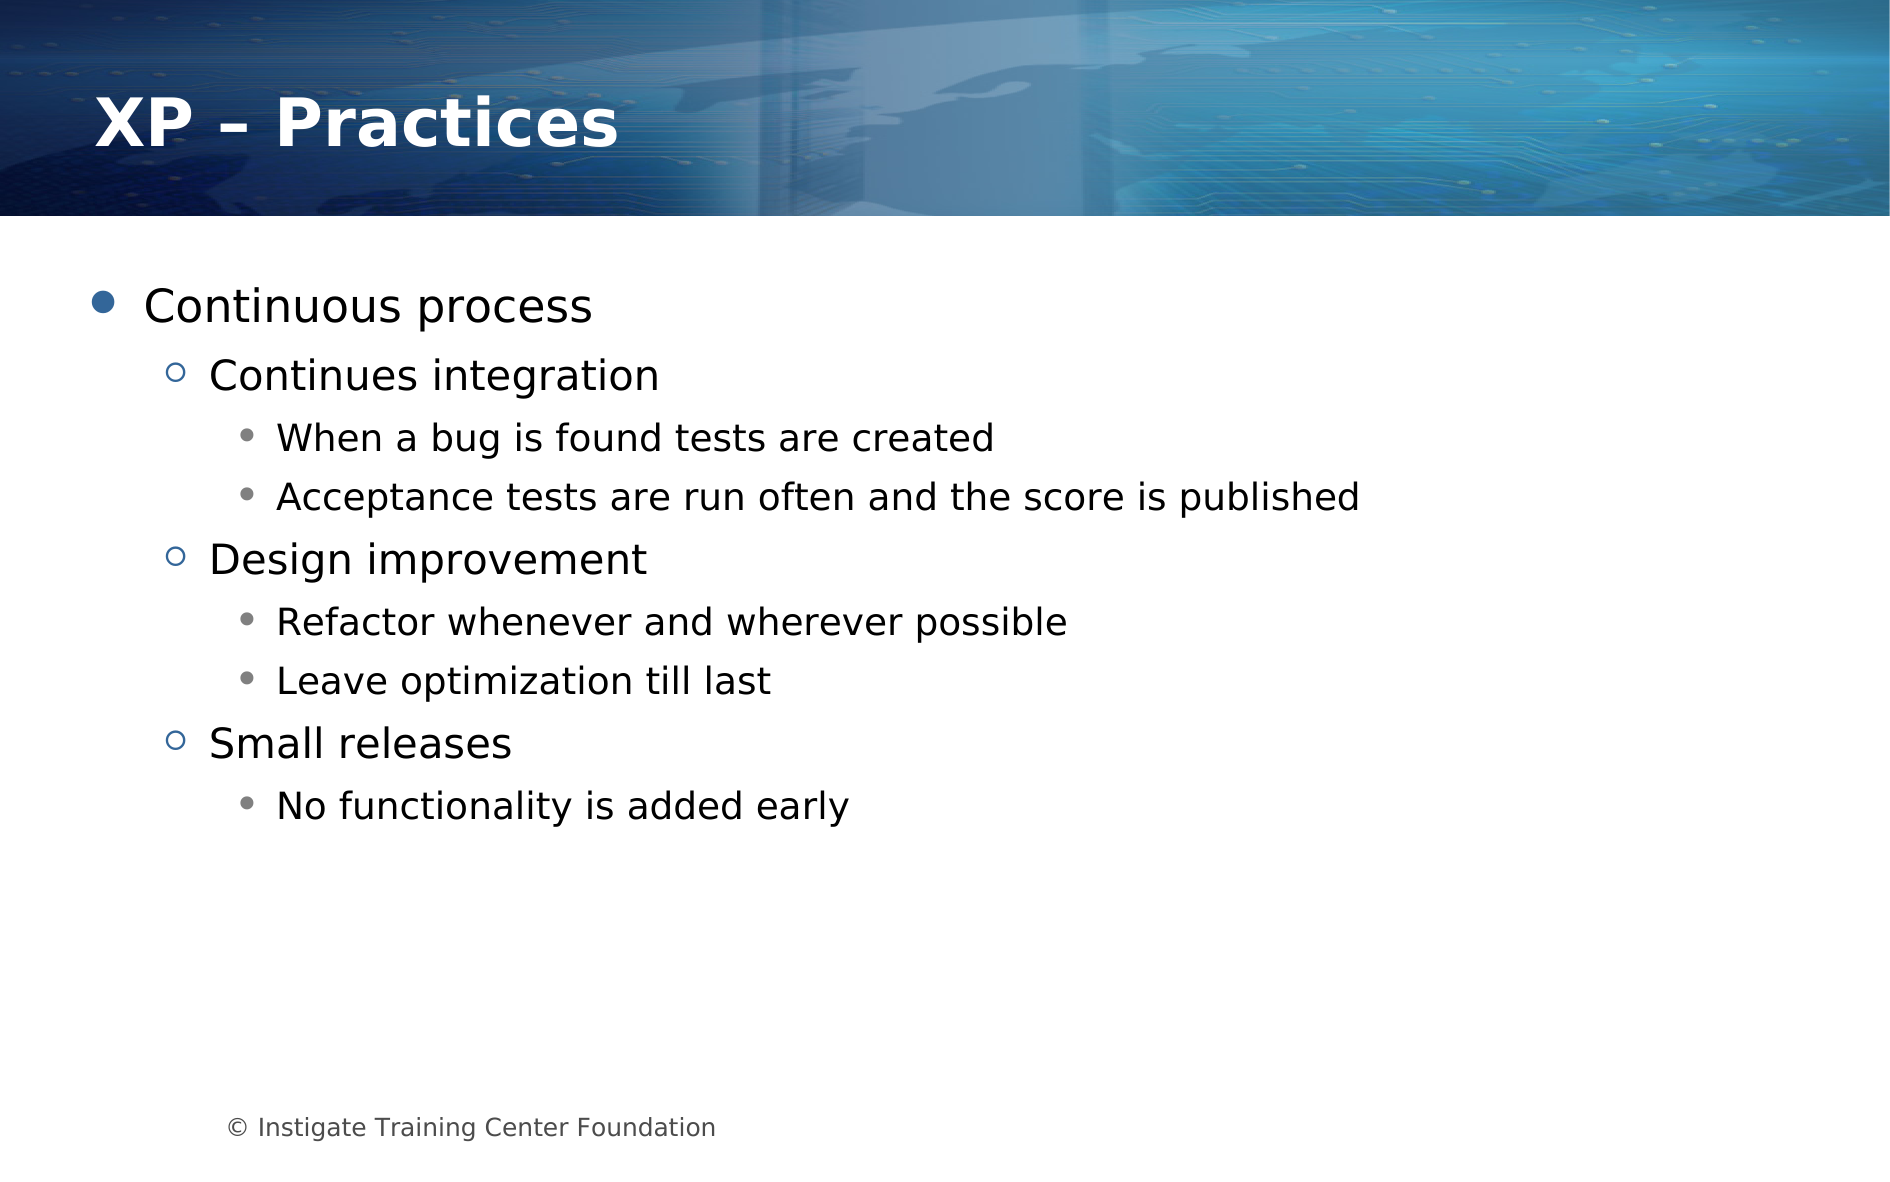

# XP – Practices
Continuous process
Continues integration
When a bug is found tests are created
Acceptance tests are run often and the score is published
Design improvement
Refactor whenever and wherever possible
Leave optimization till last
Small releases
No functionality is added early